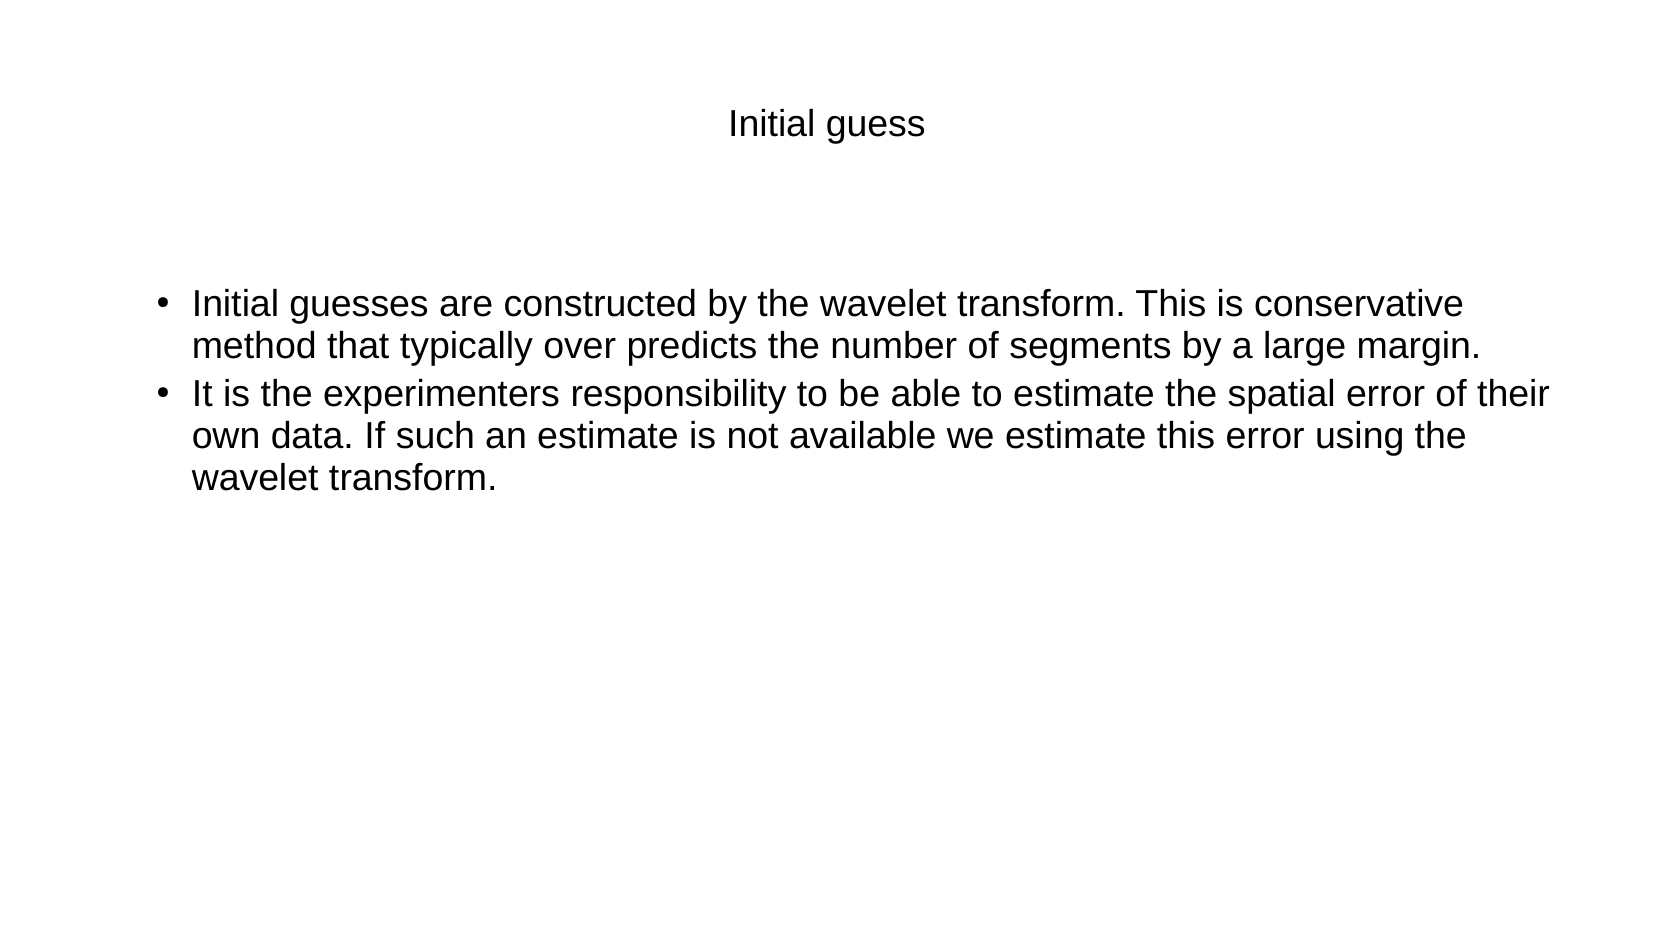

# Initial guess
Initial guesses are constructed by the wavelet transform. This is conservative method that typically over predicts the number of segments by a large margin.
It is the experimenters responsibility to be able to estimate the spatial error of their own data. If such an estimate is not available we estimate this error using the wavelet transform.